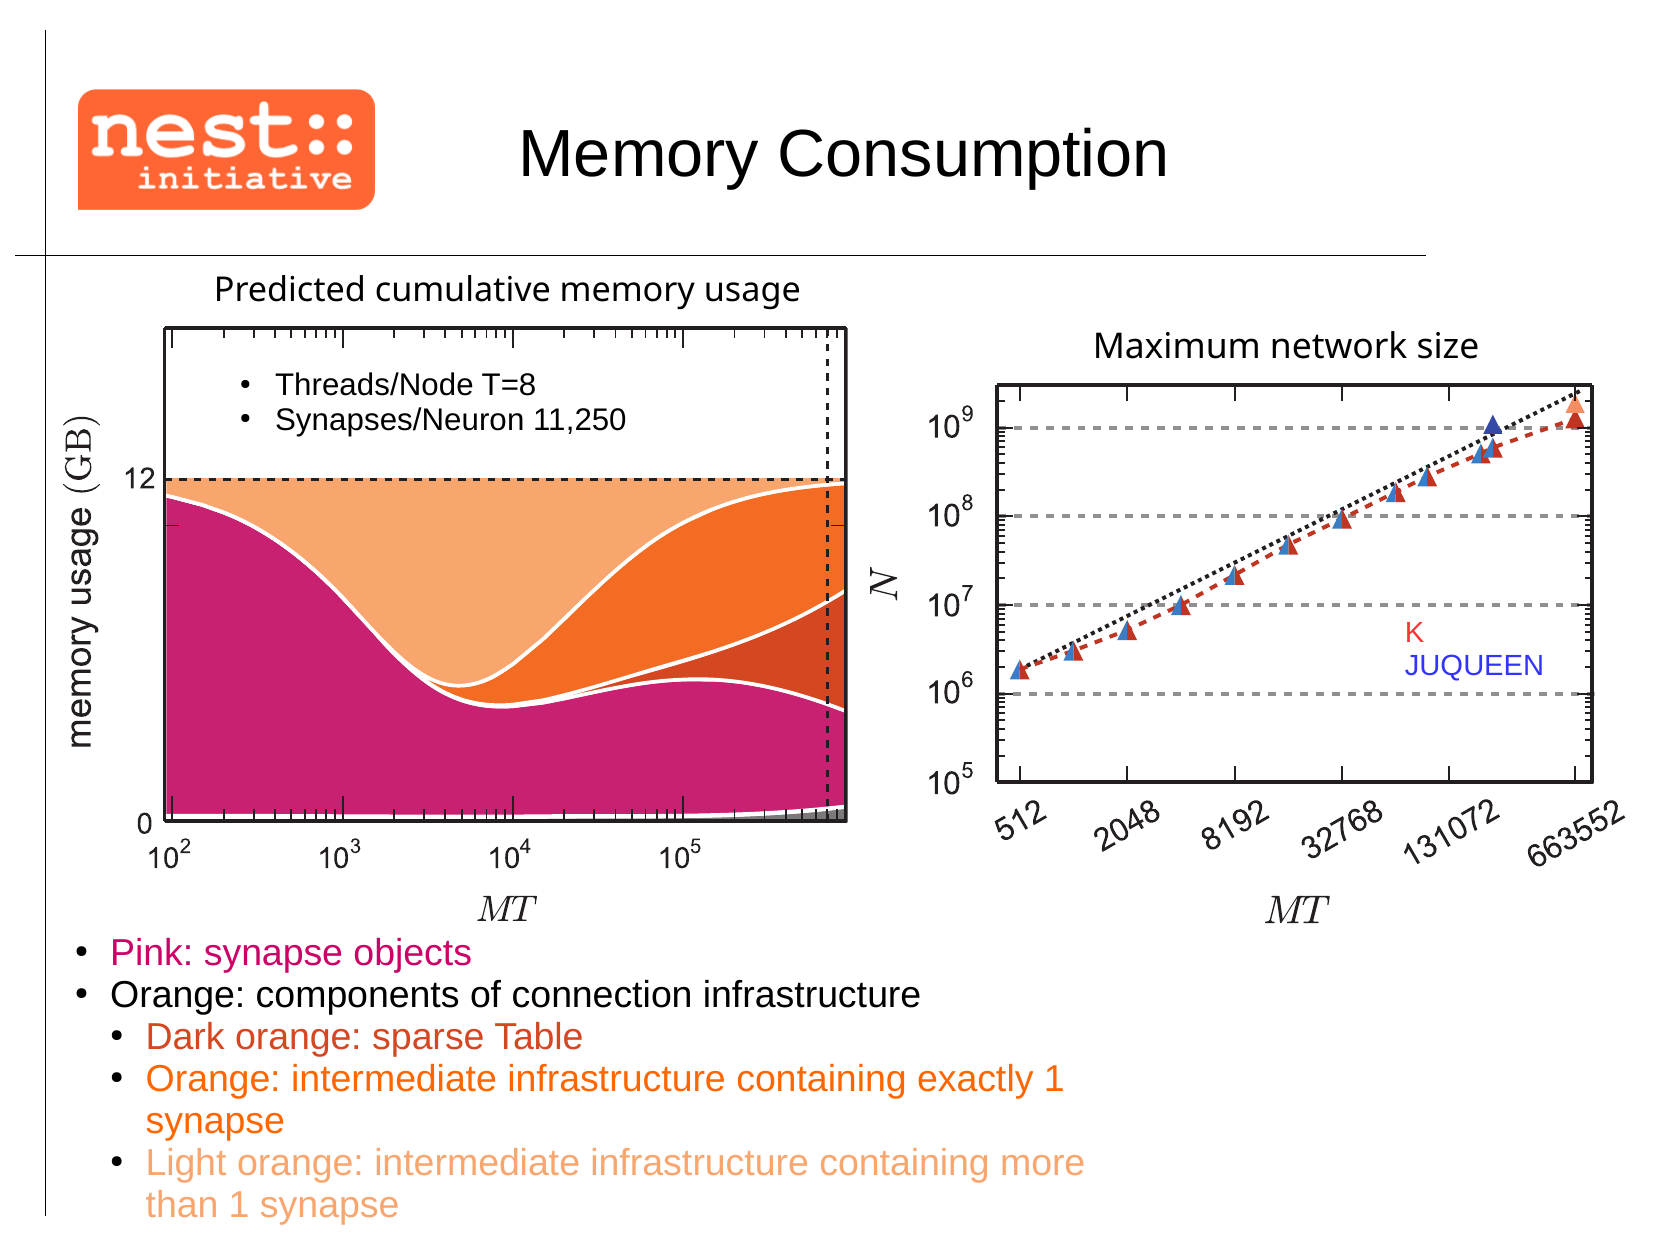

# Memory Consumption
Threads/Node T=8
Synapses/Neuron 11,250
K
JUQUEEN
Pink: synapse objects
Orange: components of connection infrastructure
Dark orange: sparse Table
Orange: intermediate infrastructure containing exactly 1 synapse
Light orange: intermediate infrastructure containing more than 1 synapse